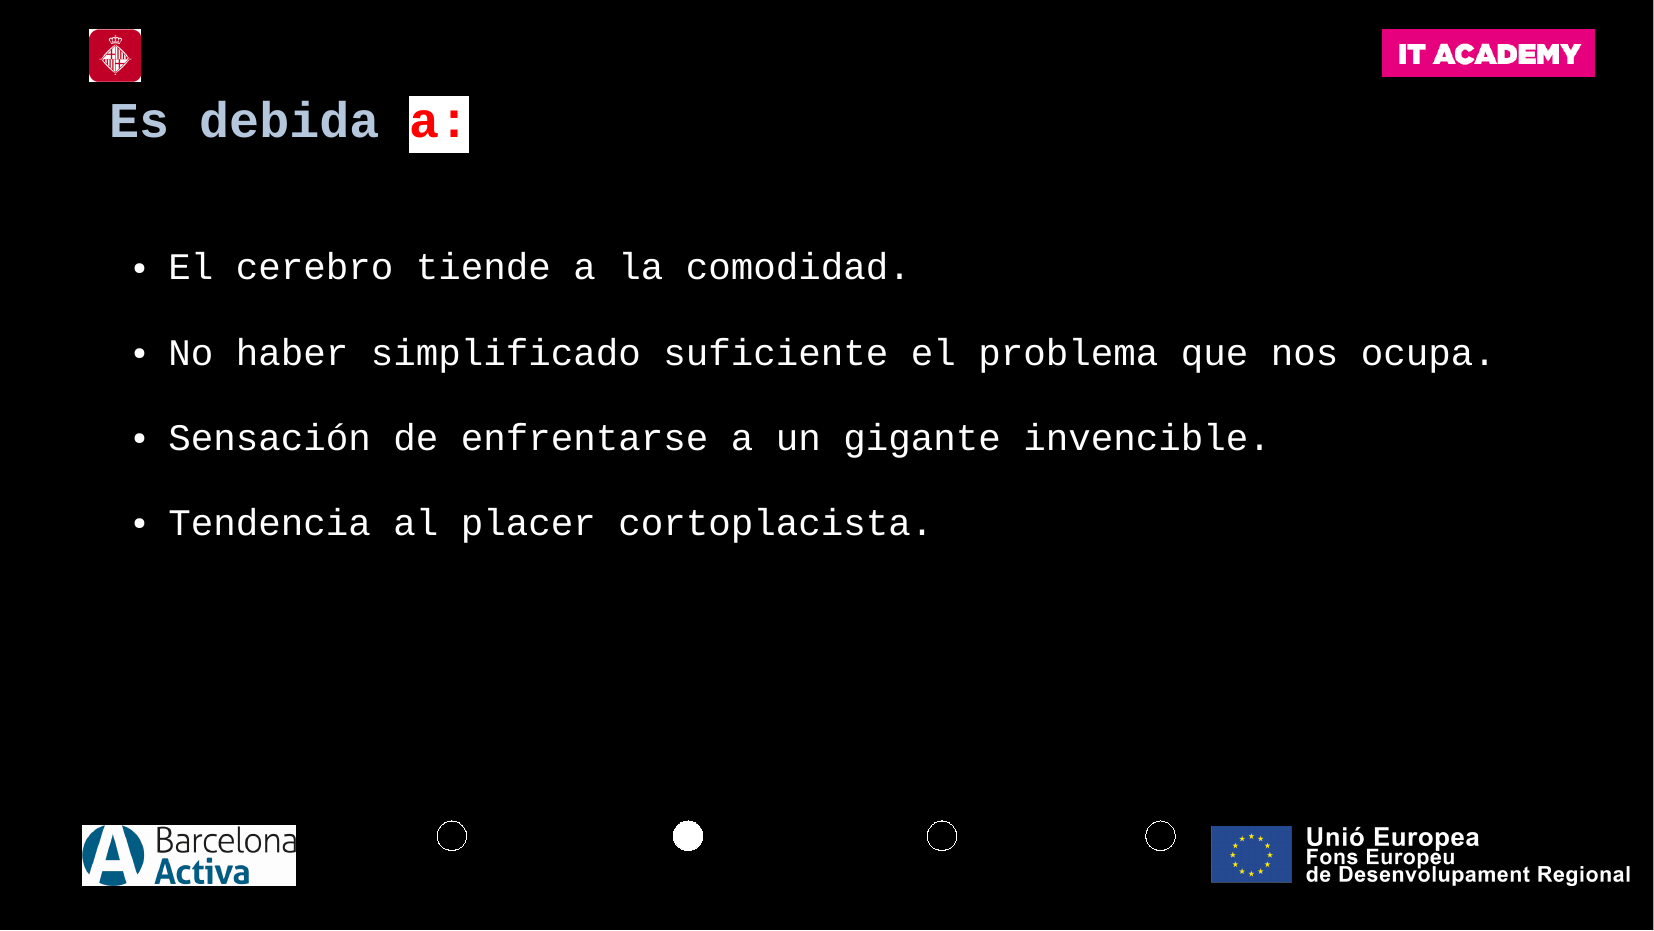

Es debida a:
El cerebro tiende a la comodidad.
No haber simplificado suficiente el problema que nos ocupa.
Sensación de enfrentarse a un gigante invencible.
Tendencia al placer cortoplacista.